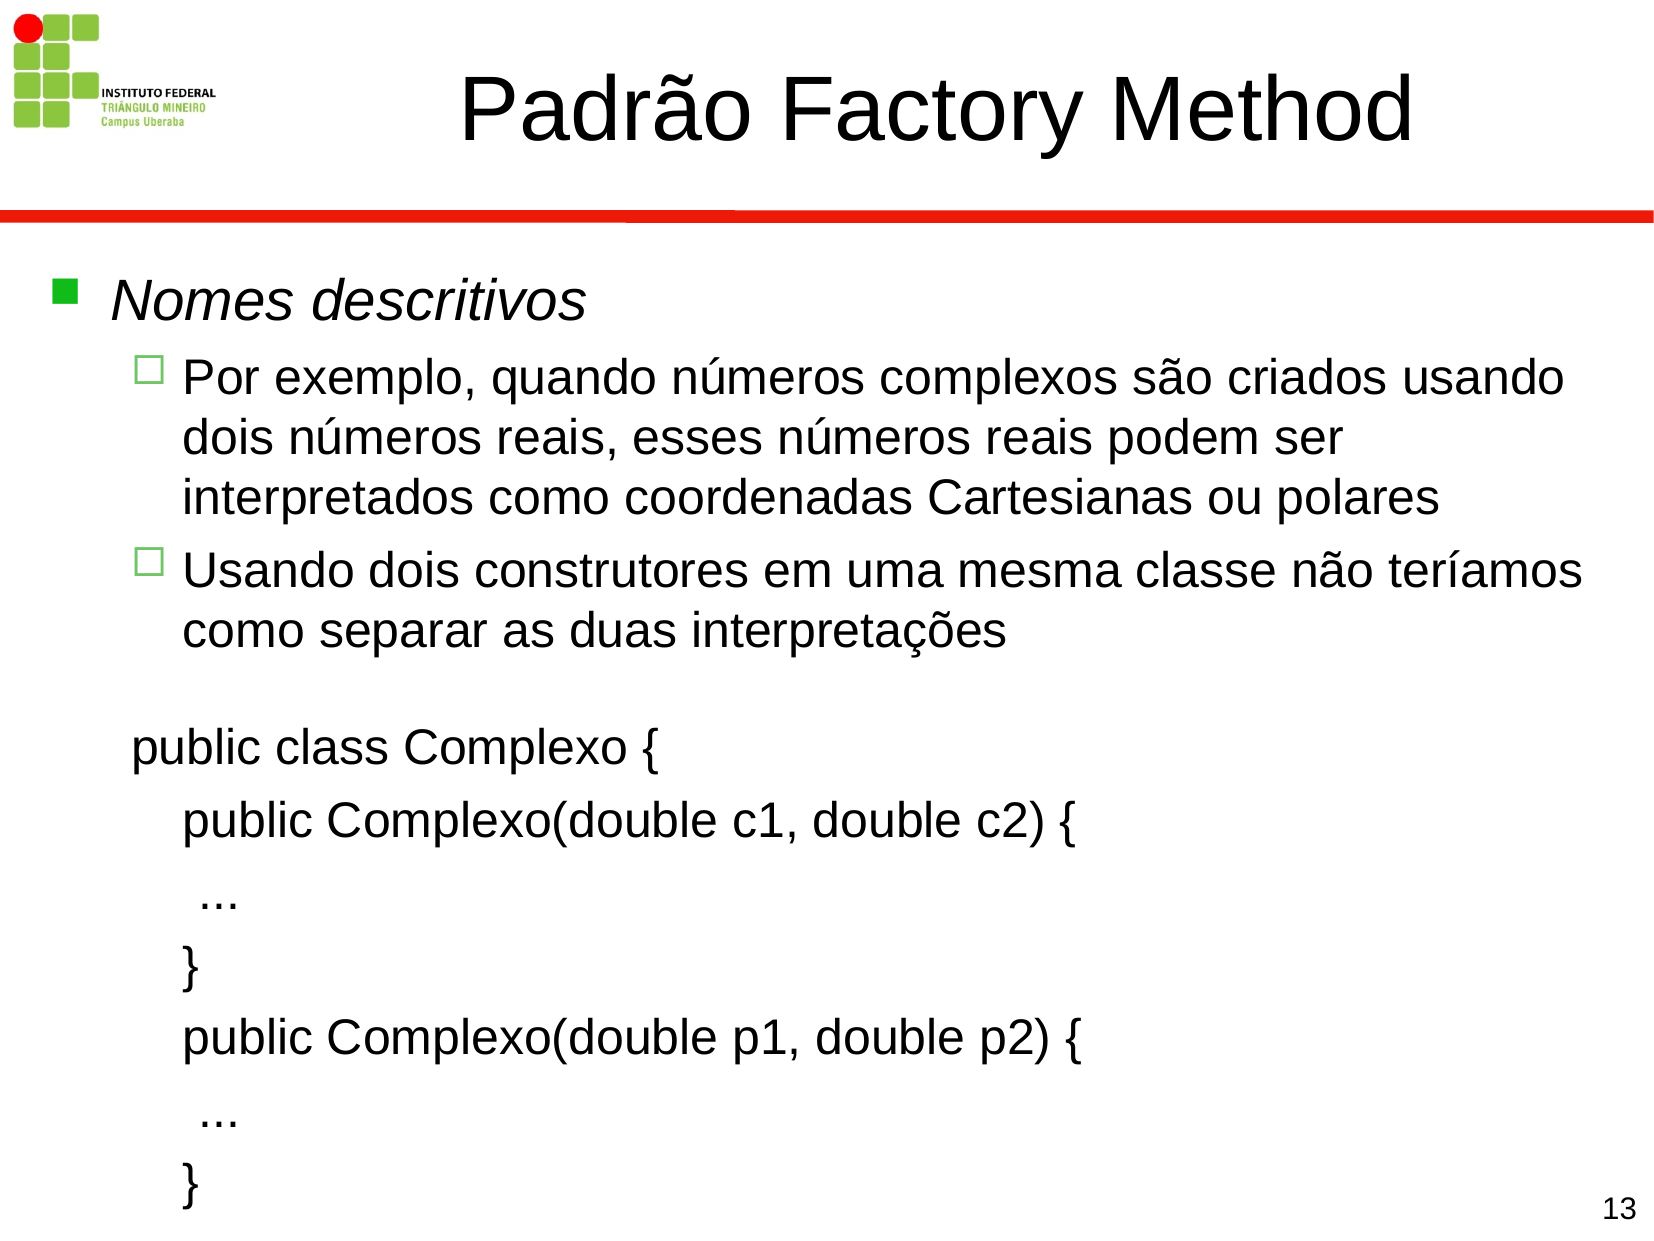

Padrão Factory Method
Nomes descritivos
Por exemplo, quando números complexos são criados usando dois números reais, esses números reais podem ser interpretados como coordenadas Cartesianas ou polares
Usando dois construtores em uma mesma classe não teríamos como separar as duas interpretações
public class Complexo {
	public Complexo(double c1, double c2) {
		...
	}
	public Complexo(double p1, double p2) {
		...
	}